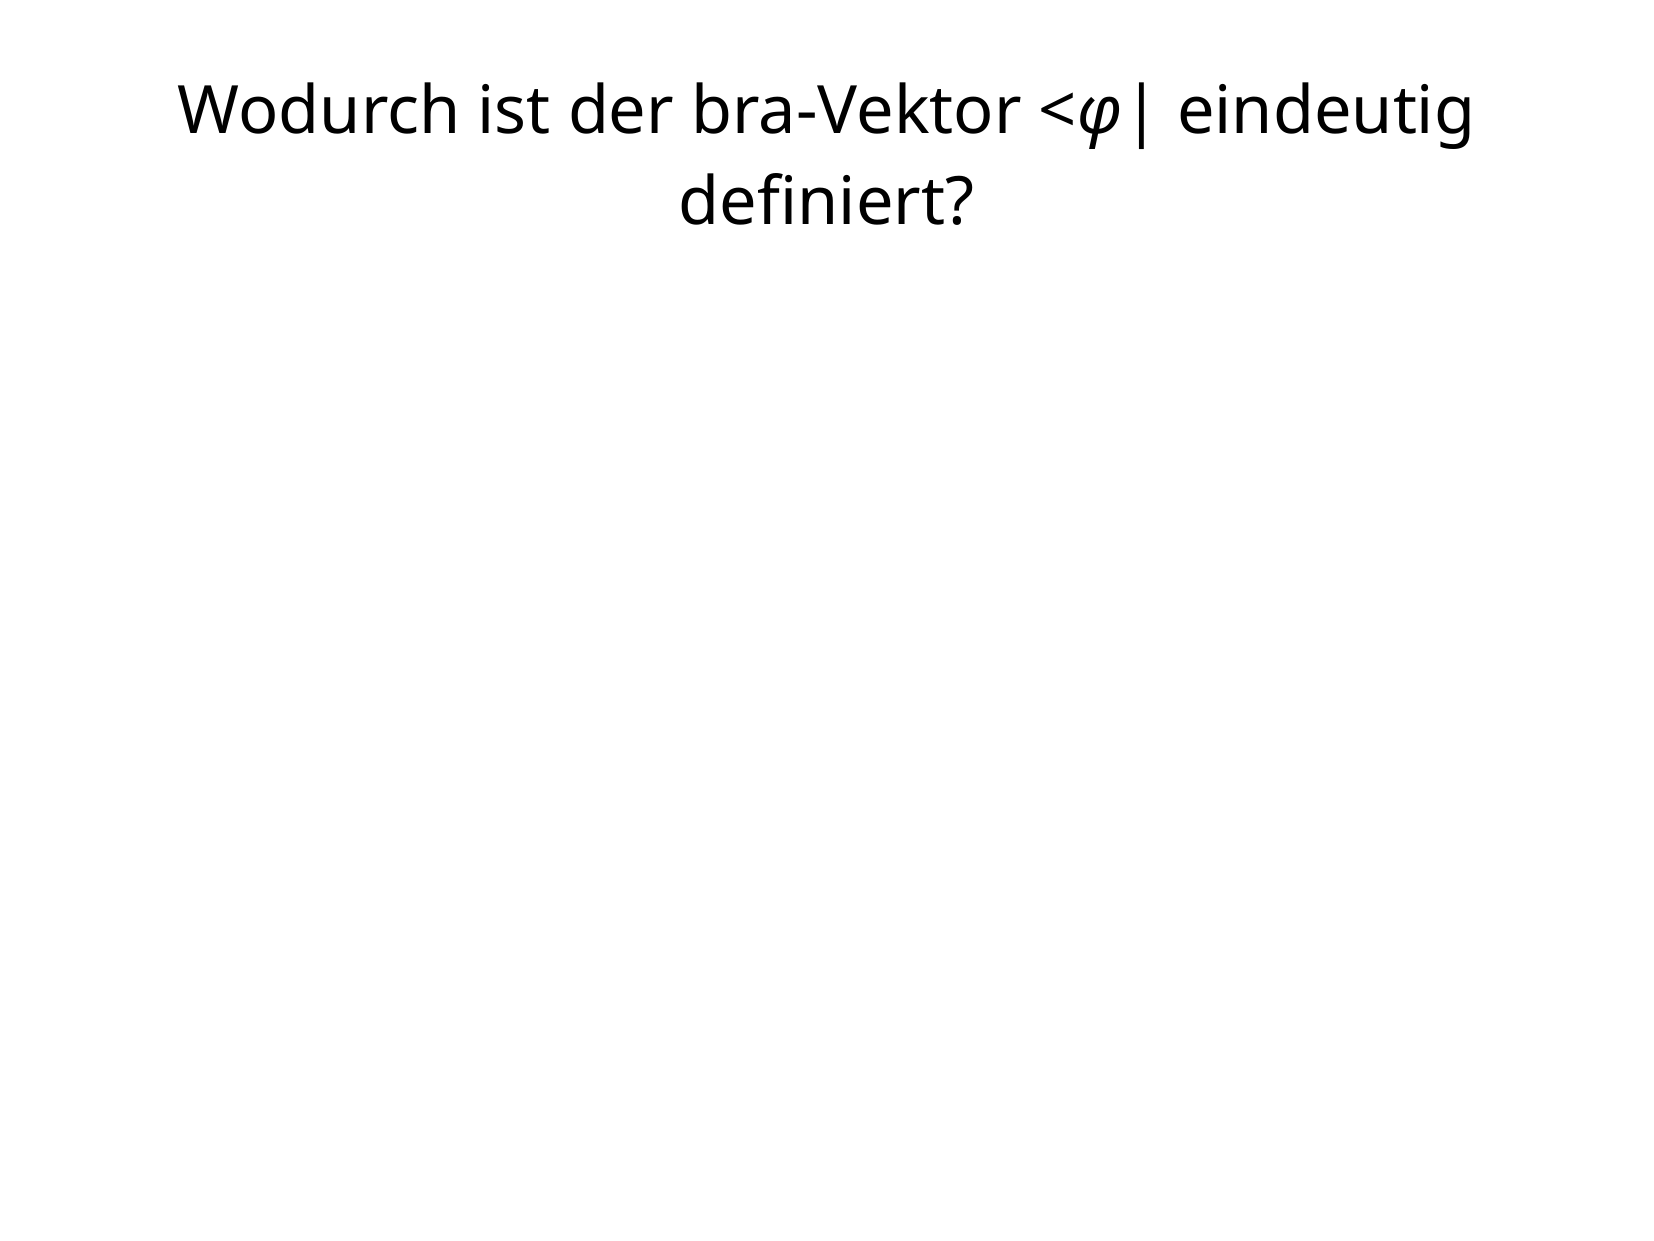

# Wodurch ist der bra-Vektor <φ| eindeutig definiert?